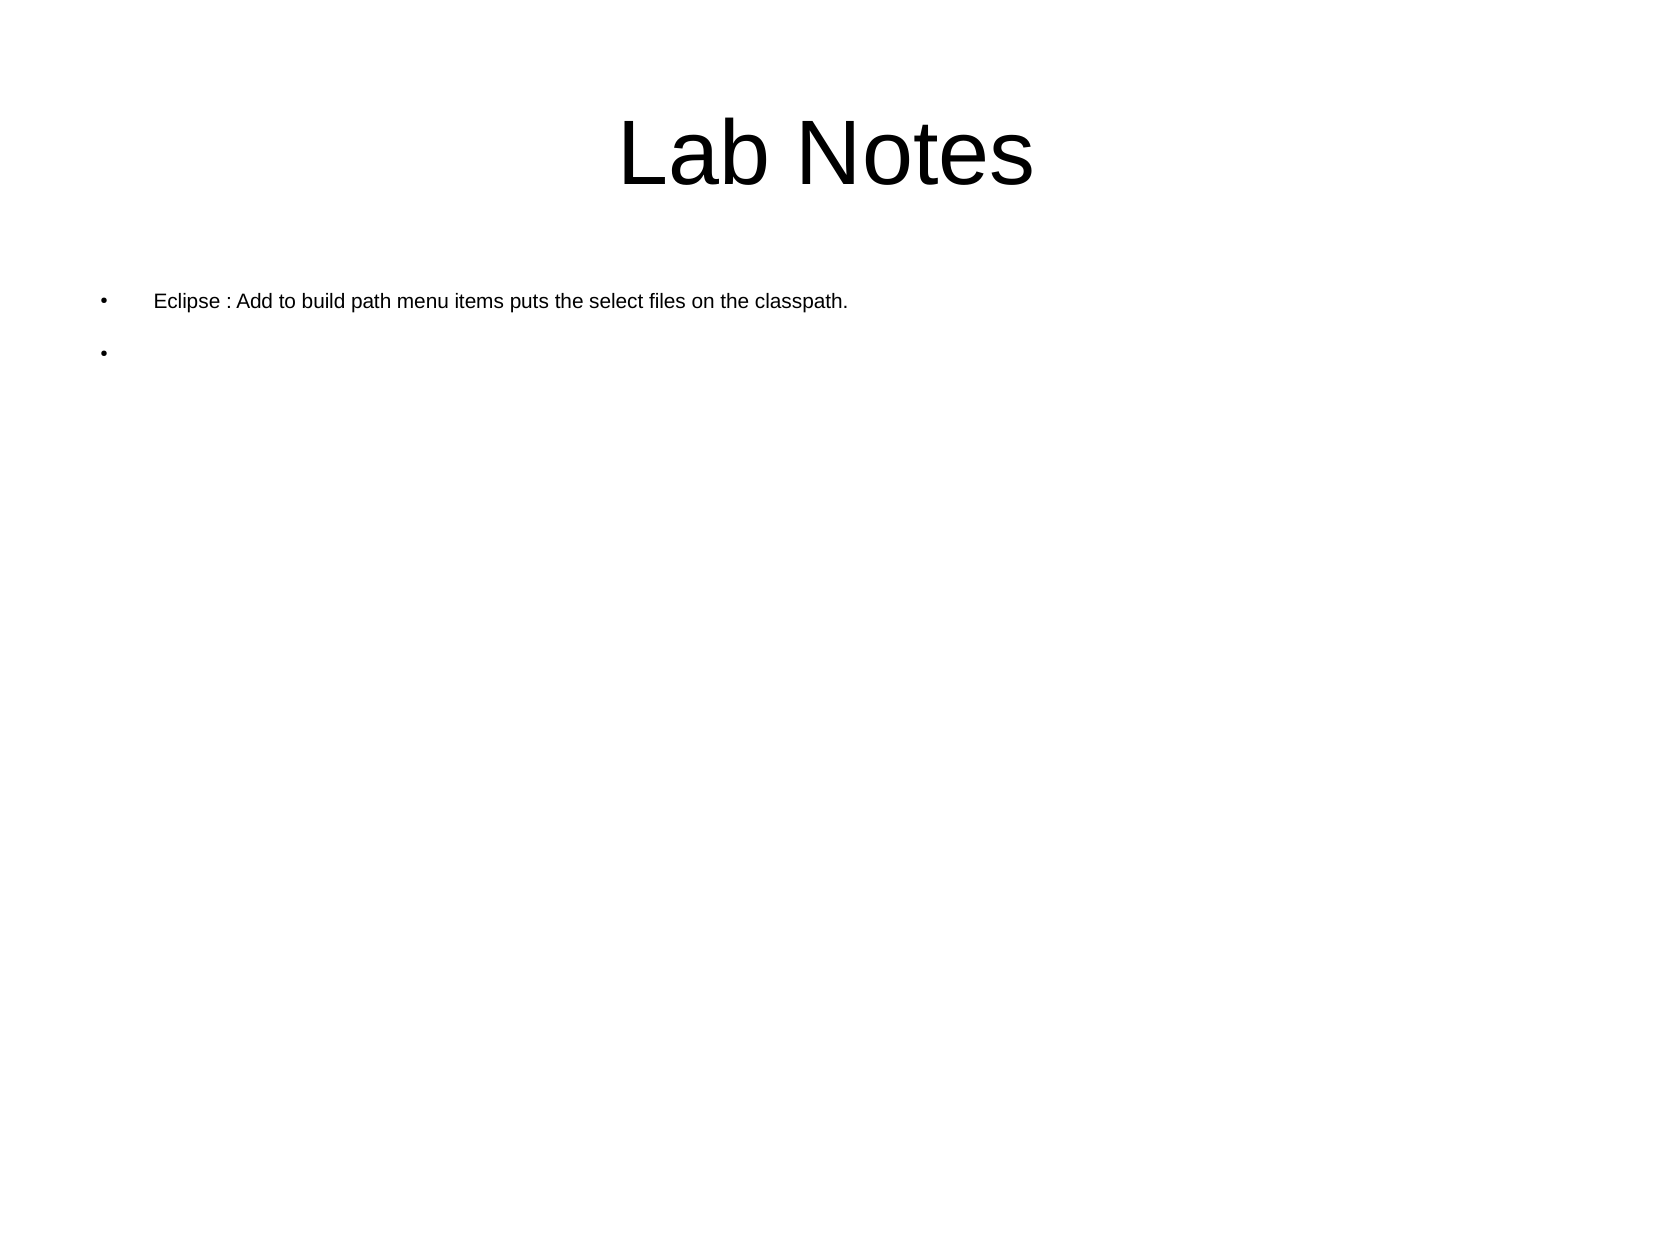

# Lab Notes
Eclipse : Add to build path menu items puts the select files on the classpath.